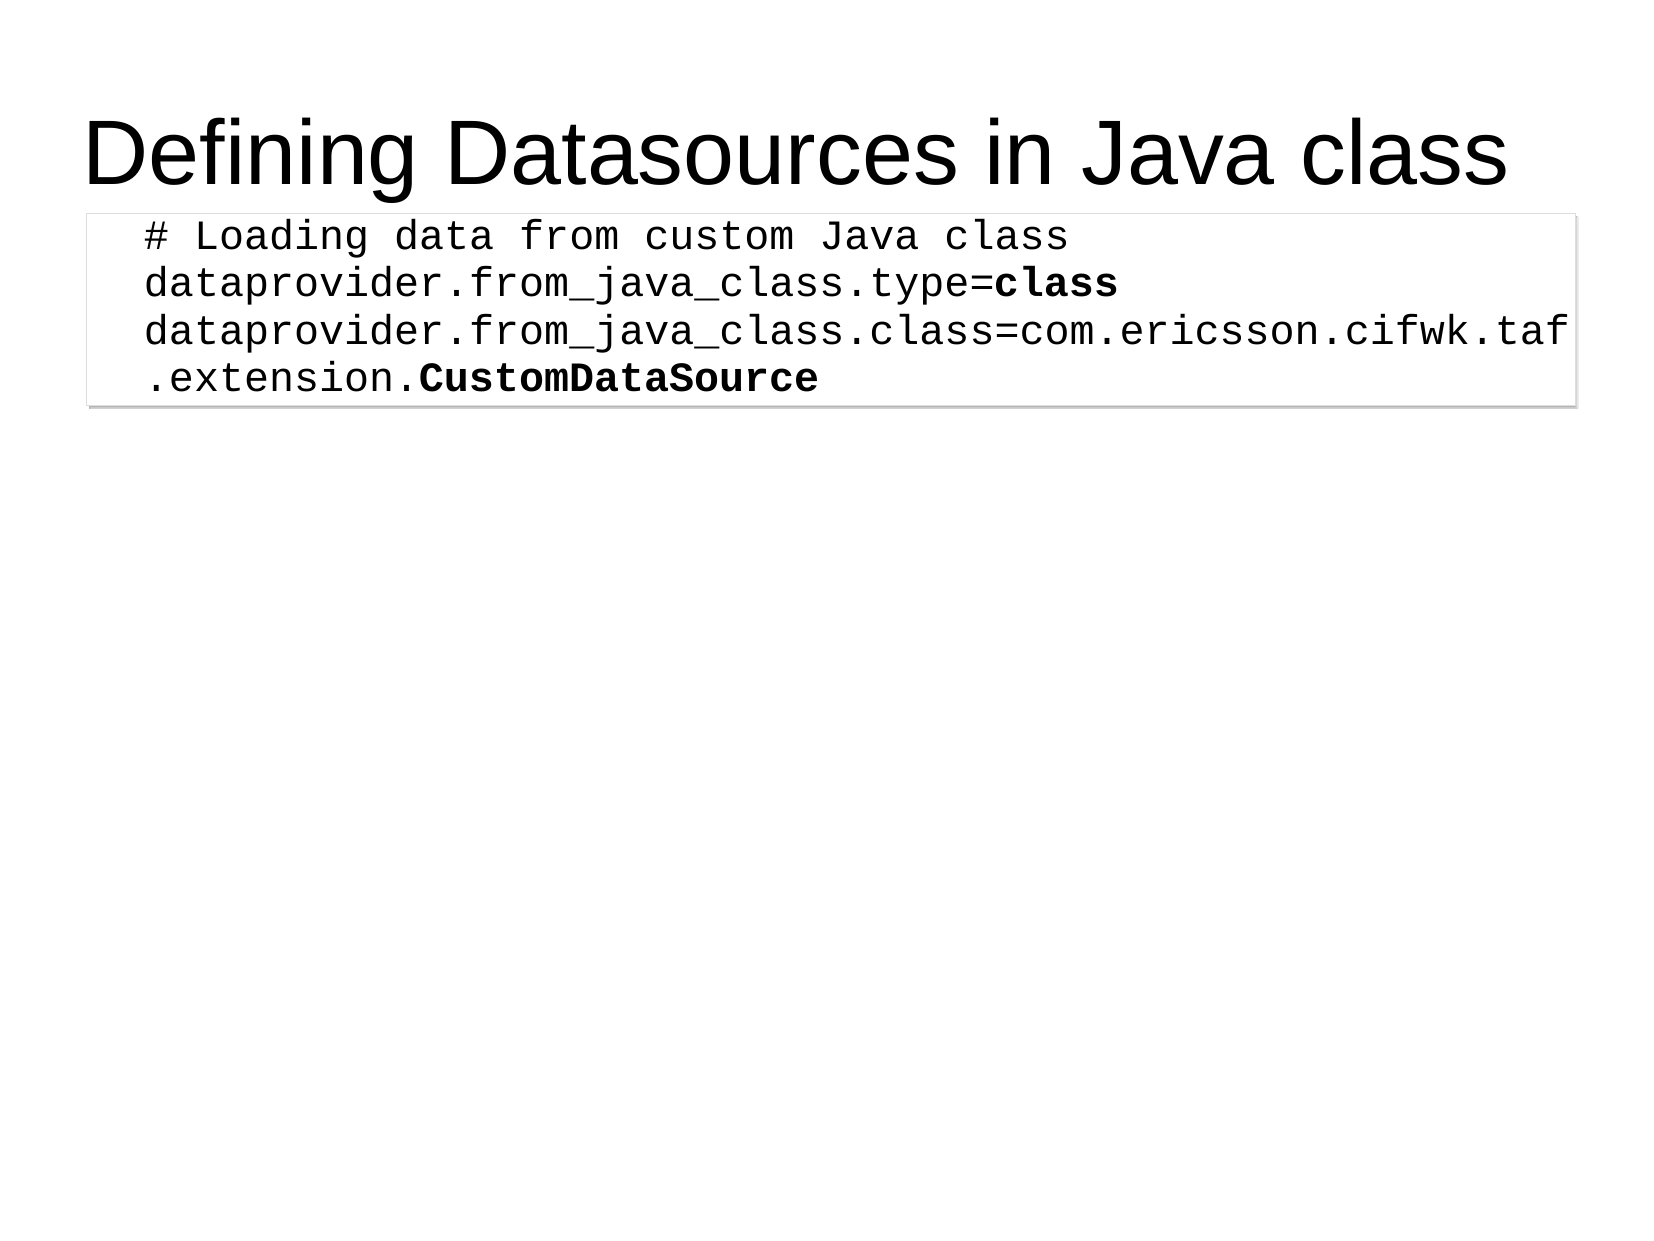

# Defining Datasources in Java class
# Loading data from custom Java class
dataprovider.from_java_class.type=class
dataprovider.from_java_class.class=com.ericsson.cifwk.taf.extension.CustomDataSource